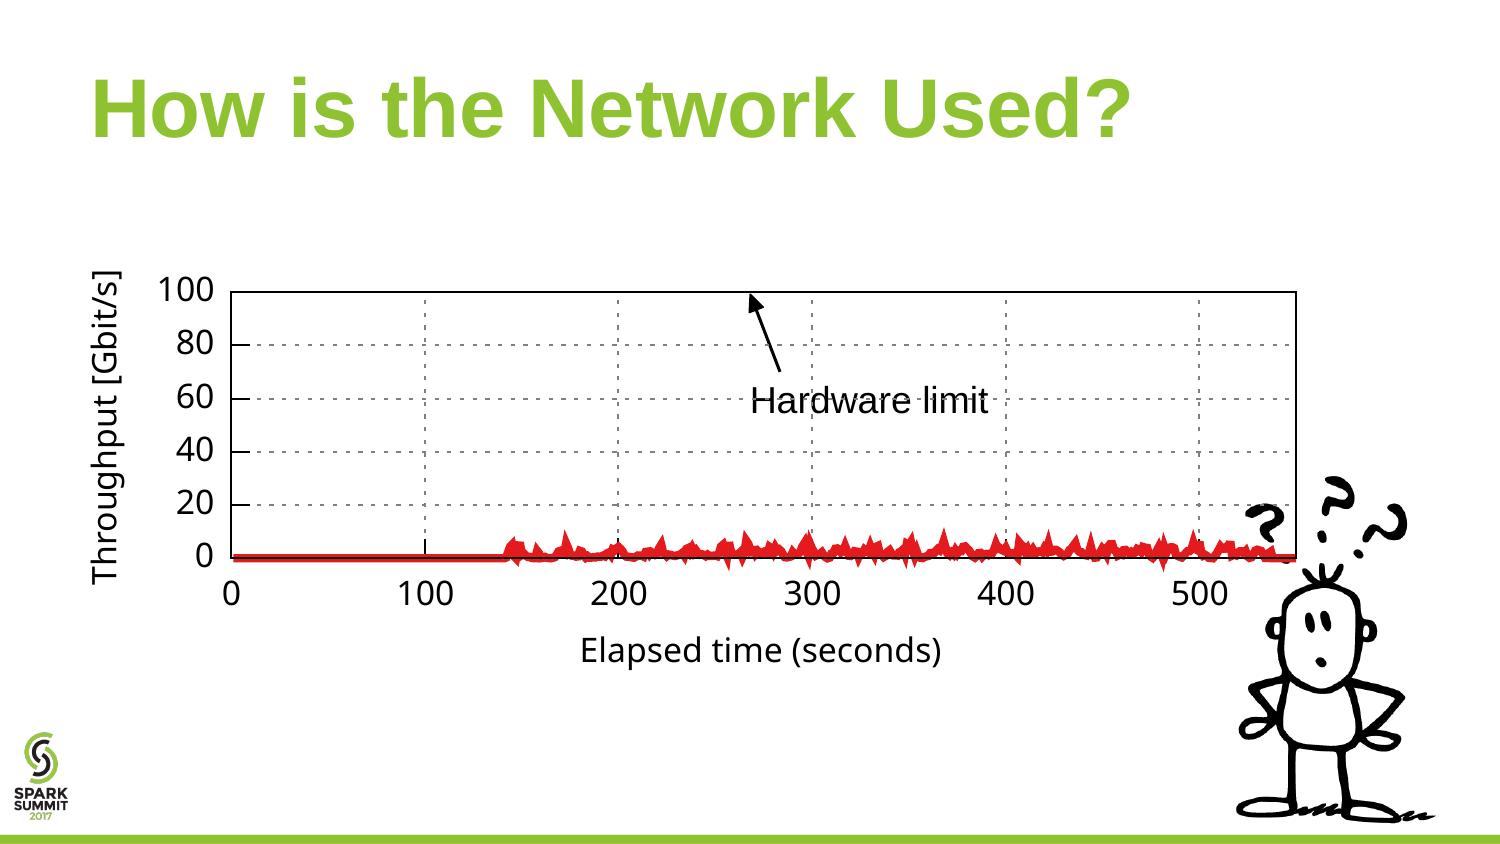

# How is the Network Used?
Hardware limit